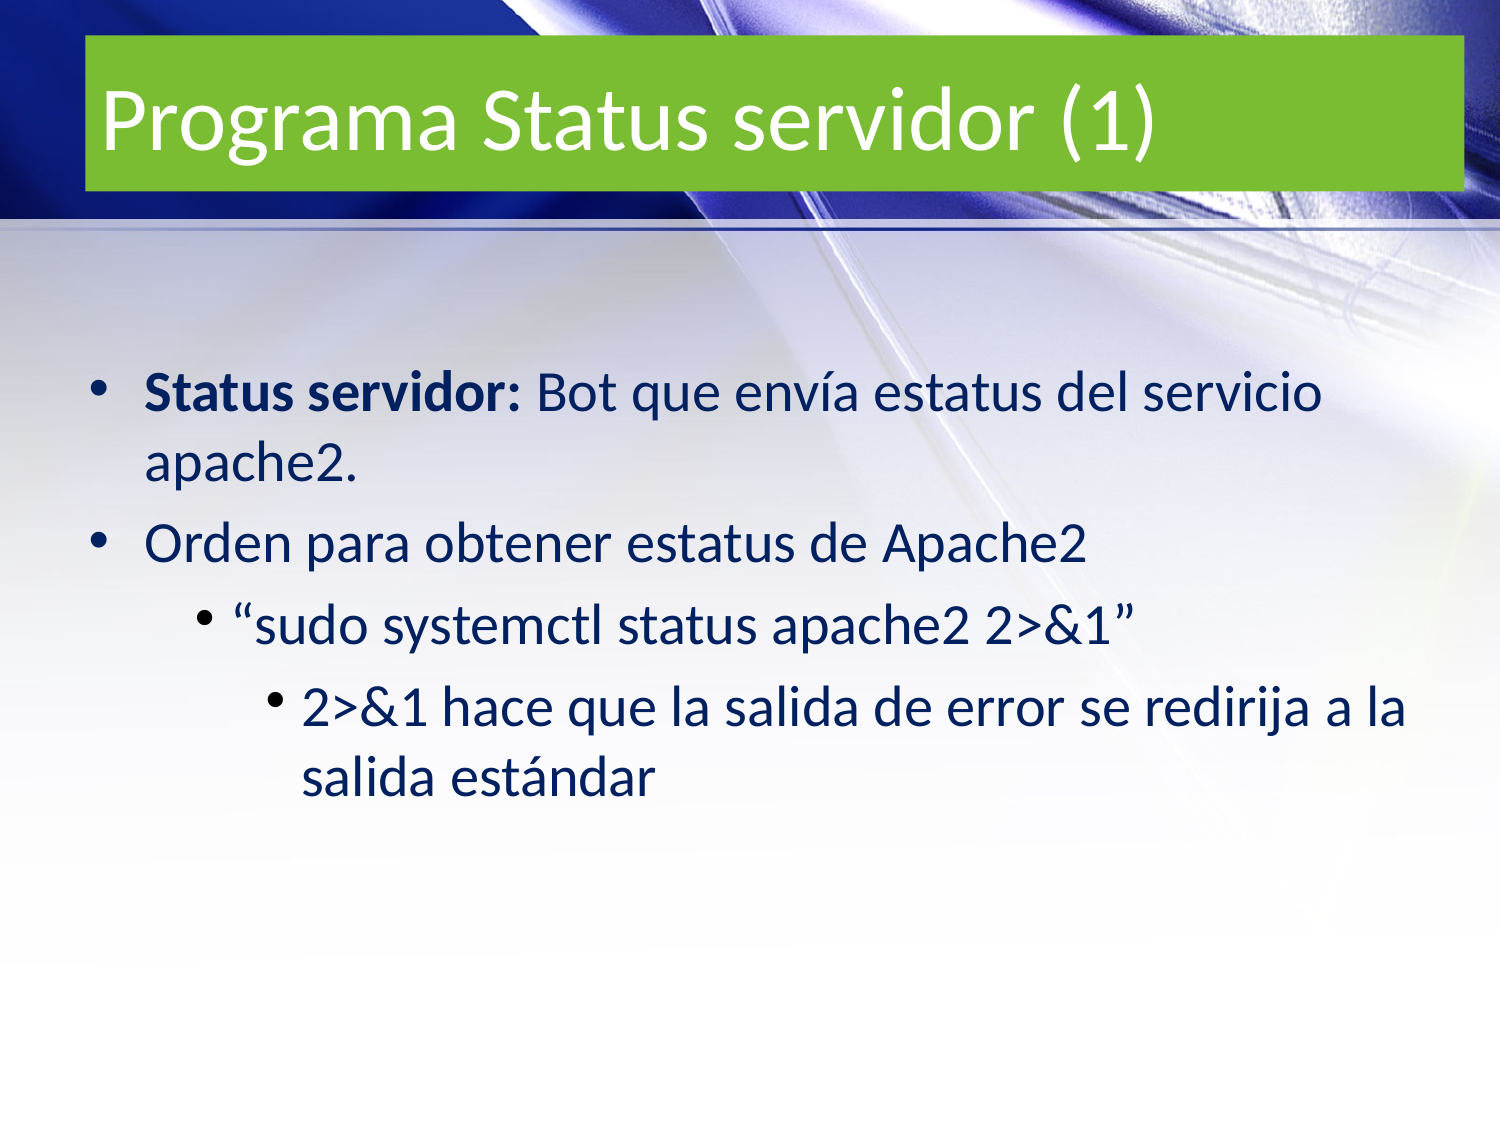

Programa Status servidor (1)
Status servidor: Bot que envía estatus del servicio apache2.
Orden para obtener estatus de Apache2
“sudo systemctl status apache2 2>&1”
2>&1 hace que la salida de error se redirija a la salida estándar